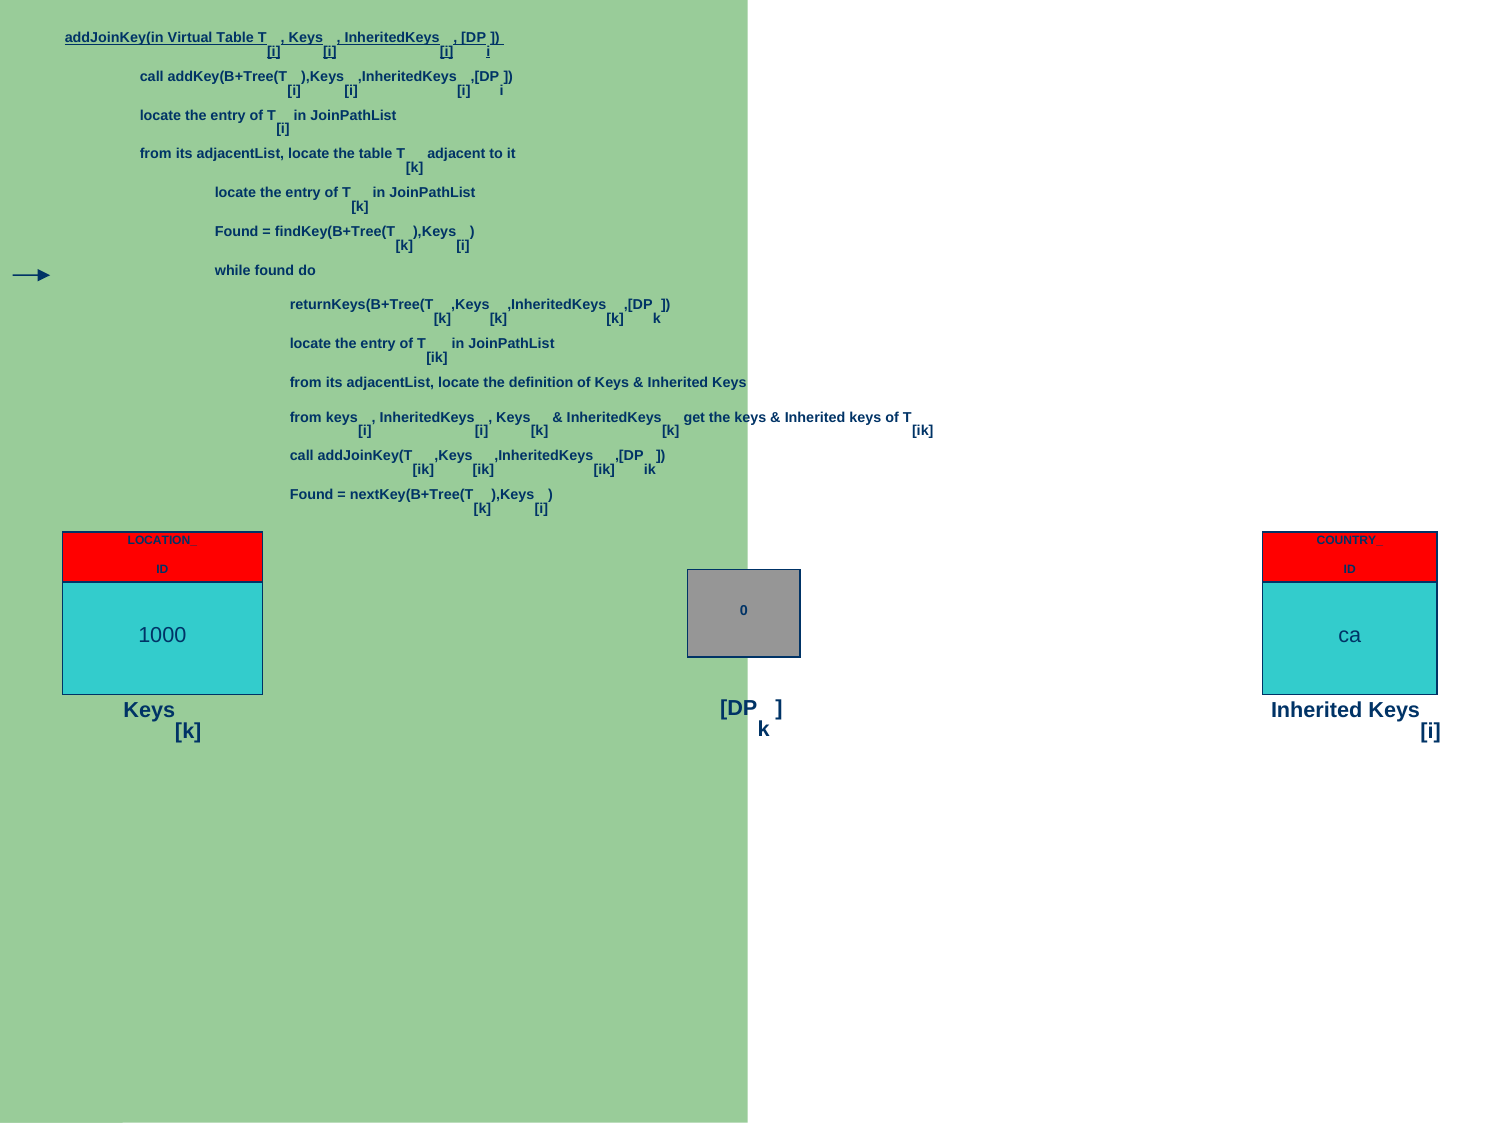

addJoinKey(in Virtual Table T[i], Keys[i], InheritedKeys[i], [DPi])
call addKey(B+Tree(T[i]),Keys[i],InheritedKeys[i],[DPi])
locate the entry of T[i] in JoinPathList
from its adjacentList, locate the table T[k] adjacent to it
locate the entry of T[k] in JoinPathList
Found = findKey(B+Tree(T[k]),Keys[i])
while found do
returnKeys(B+Tree(T[k],Keys[k],InheritedKeys[k],[DPk])
locate the entry of T[ik] in JoinPathList
from its adjacentList, locate the definition of Keys & Inherited Keys
from keys[i], InheritedKeys[i], Keys[k] & InheritedKeys[k] get the keys & Inherited keys of T[ik]
call addJoinKey(T[ik],Keys[ik],InheritedKeys[ik],[DPik])
Found = nextKey(B+Tree(T[k]),Keys[i])
LOCATION_
ID
COUNTRY_
ID
0
1000
ca
[DPk ]
Keys[k]
Inherited Keys[i]